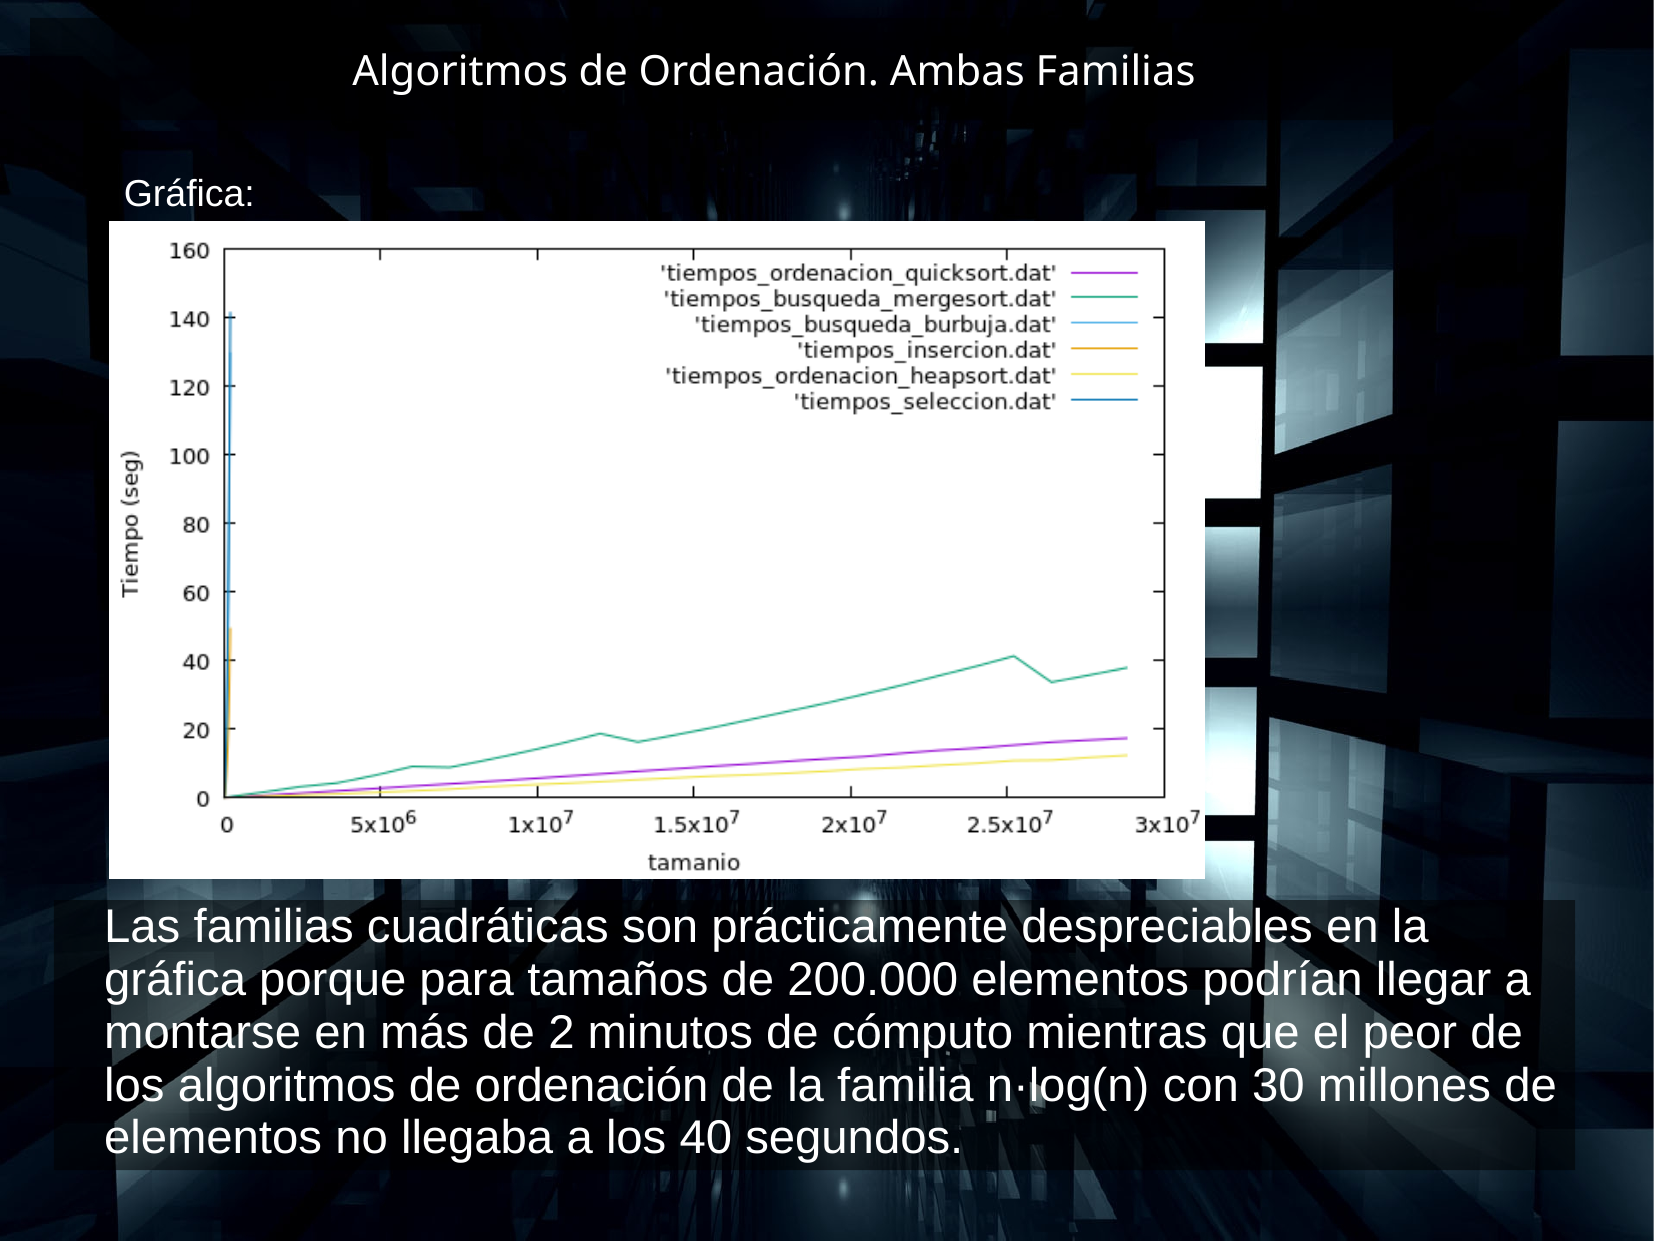

# Algoritmos de Ordenación. Ambas Familias
Gráfica:
Las familias cuadráticas son prácticamente despreciables en la gráfica porque para tamaños de 200.000 elementos podrían llegar a montarse en más de 2 minutos de cómputo mientras que el peor de los algoritmos de ordenación de la familia n·log(n) con 30 millones de elementos no llegaba a los 40 segundos.